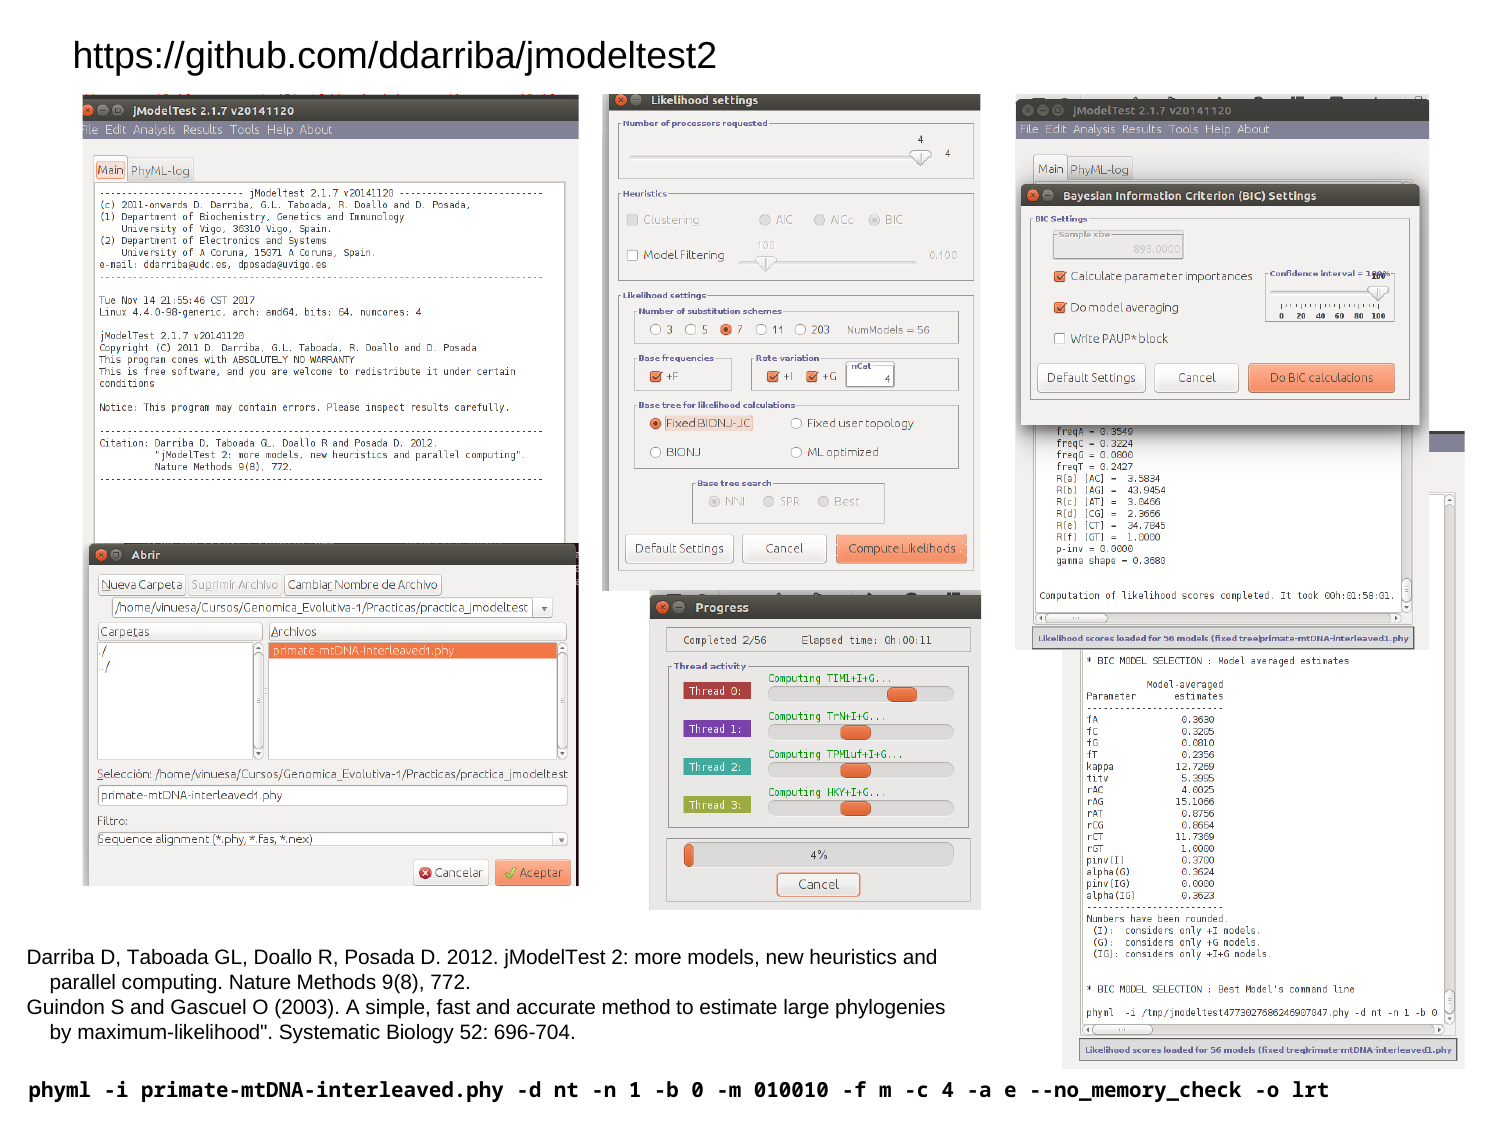

https://github.com/ddarriba/jmodeltest2
Darriba D, Taboada GL, Doallo R, Posada D. 2012. jModelTest 2: more models, new heuristics and
 parallel computing. Nature Methods 9(8), 772.
Guindon S and Gascuel O (2003). A simple, fast and accurate method to estimate large phylogenies
 by maximum-likelihood". Systematic Biology 52: 696-704.
phyml -i primate-mtDNA-interleaved.phy -d nt -n 1 -b 0 -m 010010 -f m -c 4 -a e --no_memory_check -o lrt